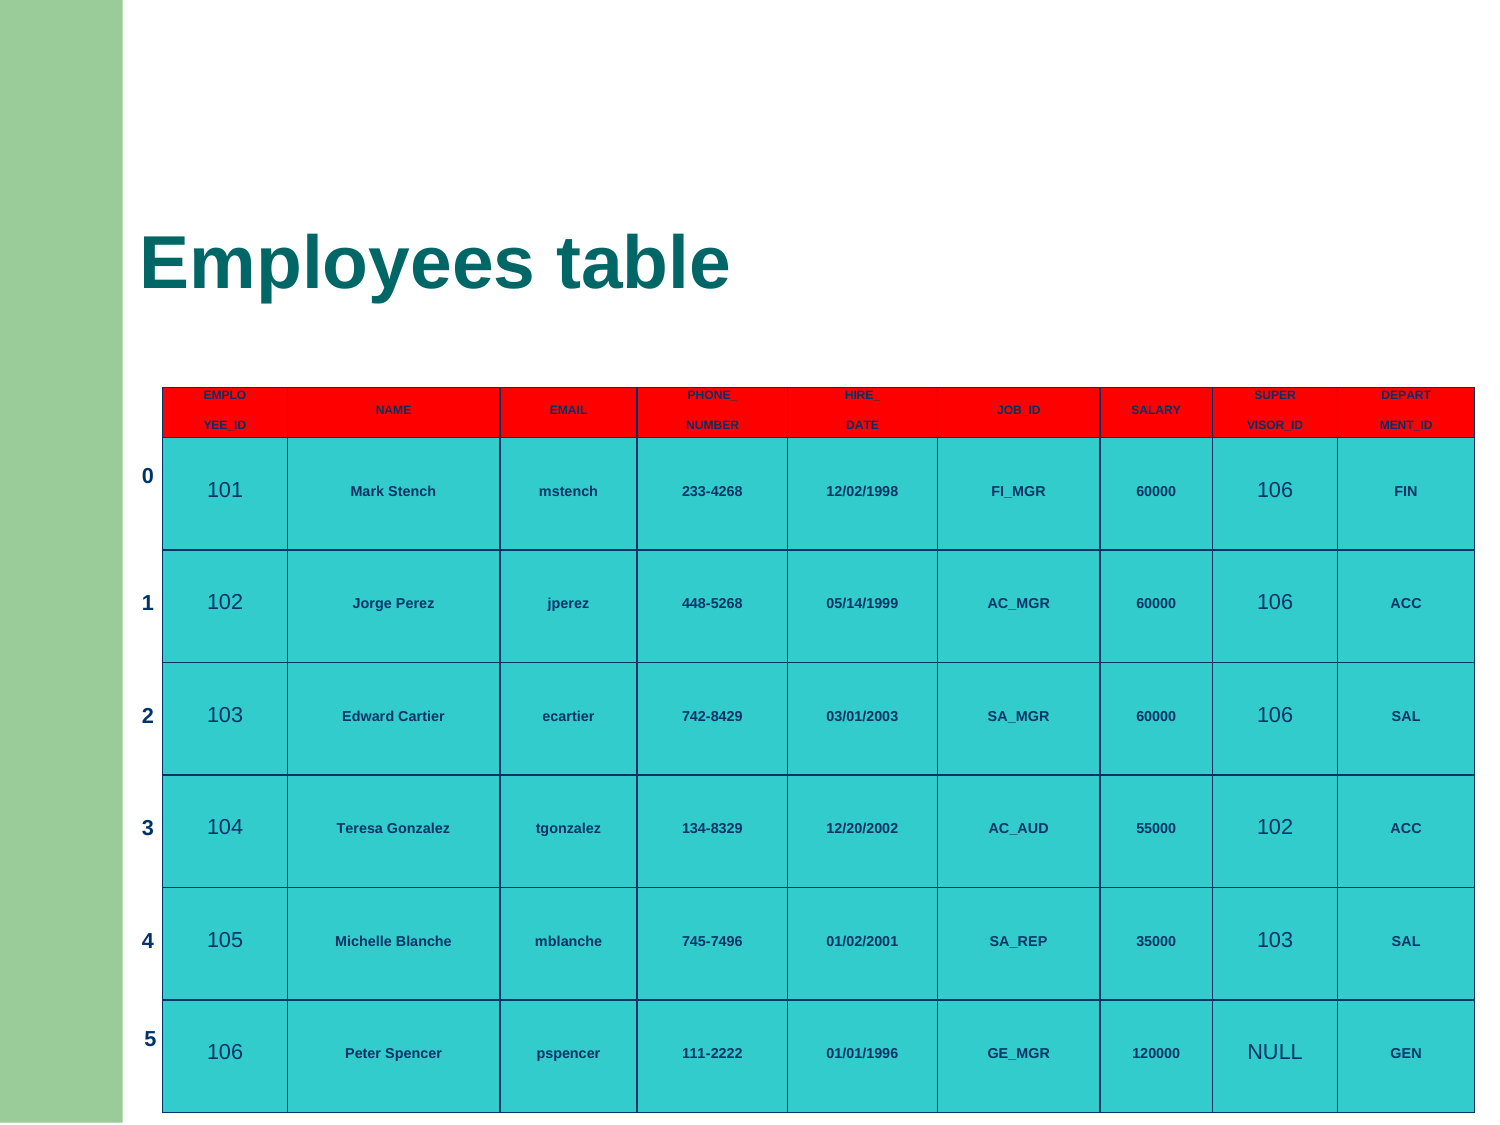

Employees table
EMPLO
YEE_ID
NAME
EMAIL
PHONE_
NUMBER
HIRE_
DATE
JOB_ID
SALARY
SUPER
VISOR_ID
DEPART
MENT_ID
101
Mark Stench
mstench
233-4268
12/02/1998
FI_MGR
60000
106
FIN
0
102
Jorge Perez
jperez
448-5268
05/14/1999
AC_MGR
60000
106
ACC
1
103
Edward Cartier
ecartier
742-8429
03/01/2003
SA_MGR
60000
106
SAL
2
104
Teresa Gonzalez
tgonzalez
134-8329
12/20/2002
AC_AUD
55000
102
ACC
3
105
Michelle Blanche
mblanche
745-7496
01/02/2001
SA_REP
35000
103
SAL
4
106
Peter Spencer
pspencer
111-2222
01/01/1996
GE_MGR
120000
NULL
GEN
5